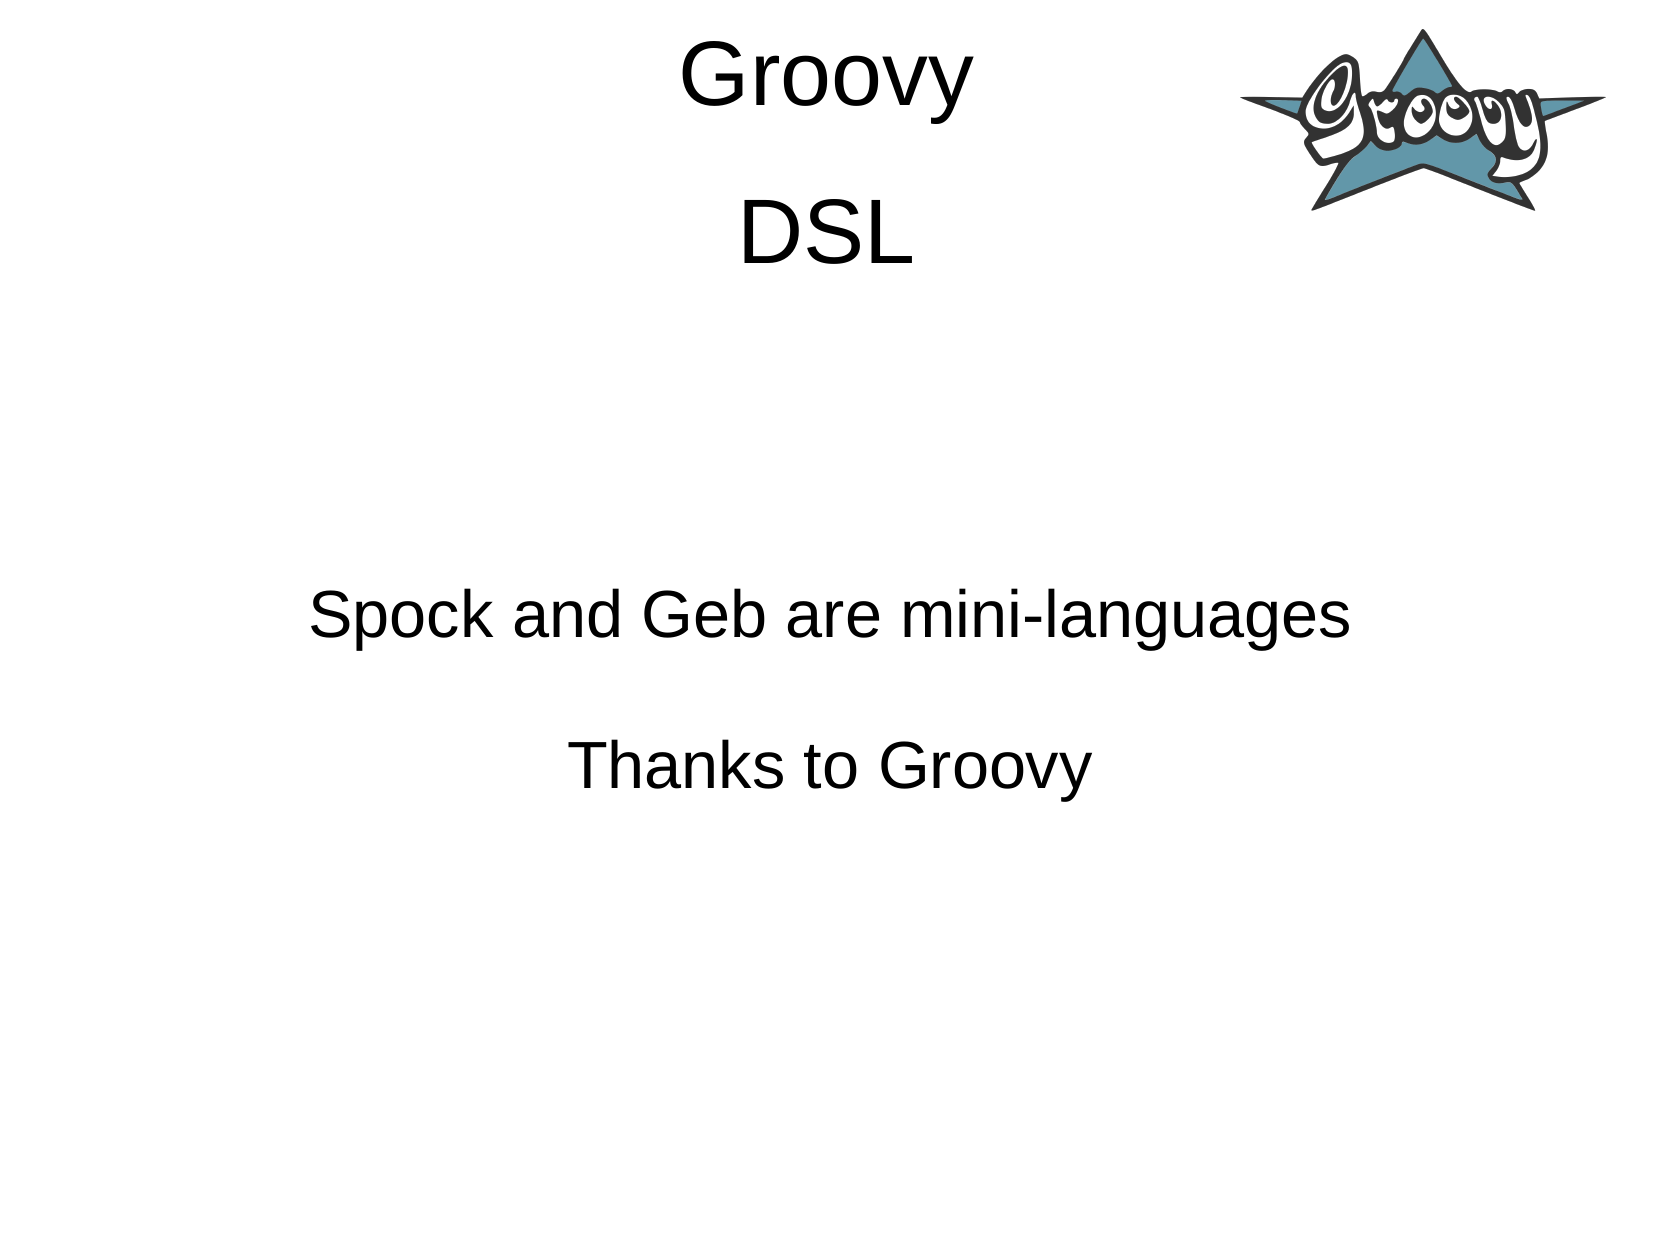

# Groovy DSL
Spock and Geb are mini-languages
Thanks to Groovy